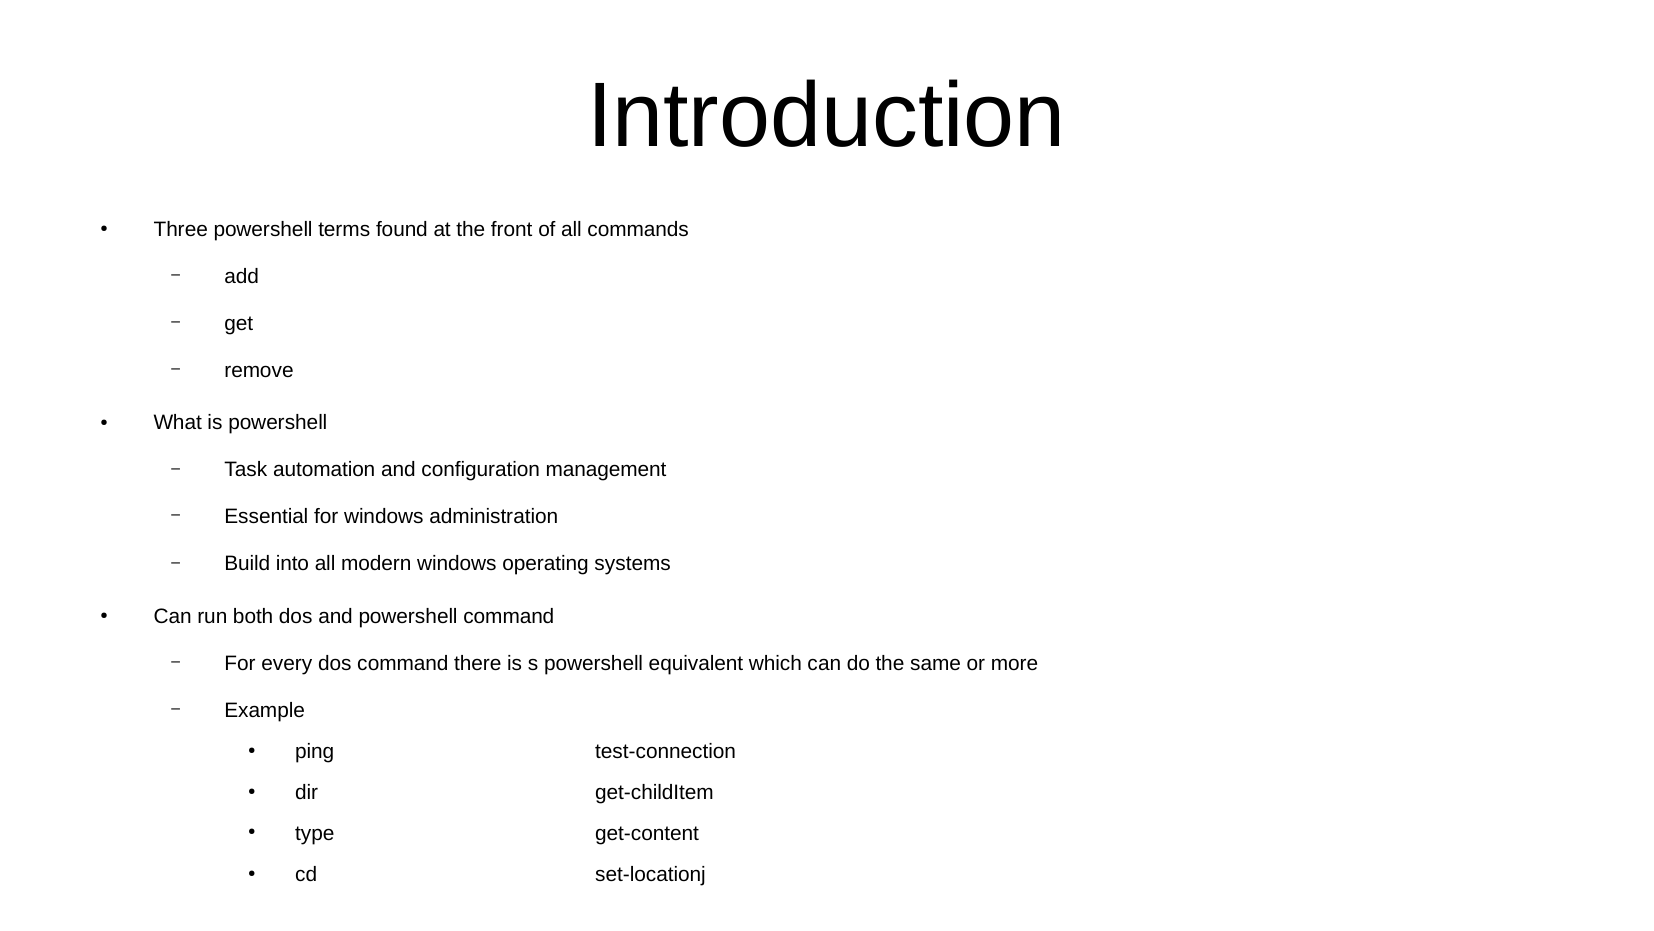

# Introduction
Three powershell terms found at the front of all commands
add
get
remove
What is powershell
Task automation and configuration management
Essential for windows administration
Build into all modern windows operating systems
Can run both dos and powershell command
For every dos command there is s powershell equivalent which can do the same or more
Example
ping				test-connection
dir				get-childItem
type				get-content
cd				set-locationj